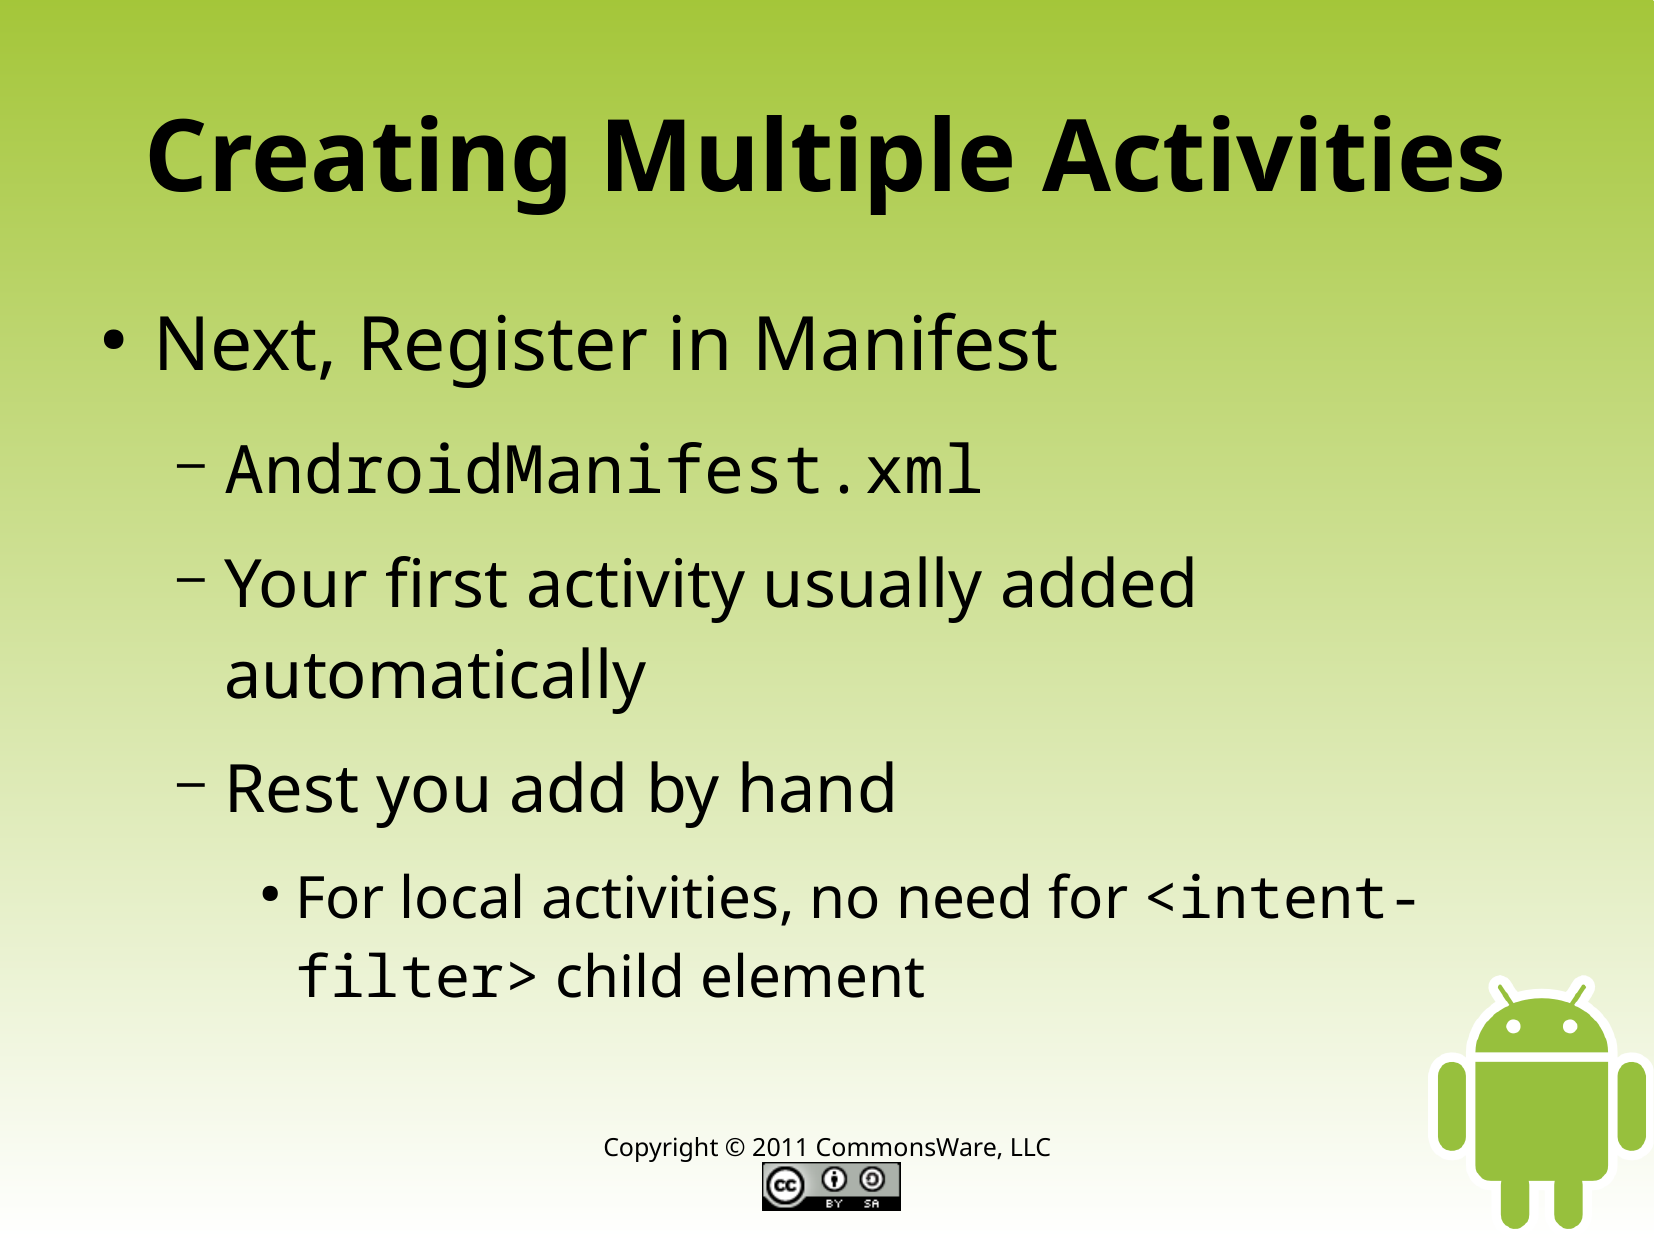

# Creating Multiple Activities
Next, Register in Manifest
AndroidManifest.xml
Your first activity usually added automatically
Rest you add by hand
For local activities, no need for <intent-filter> child element